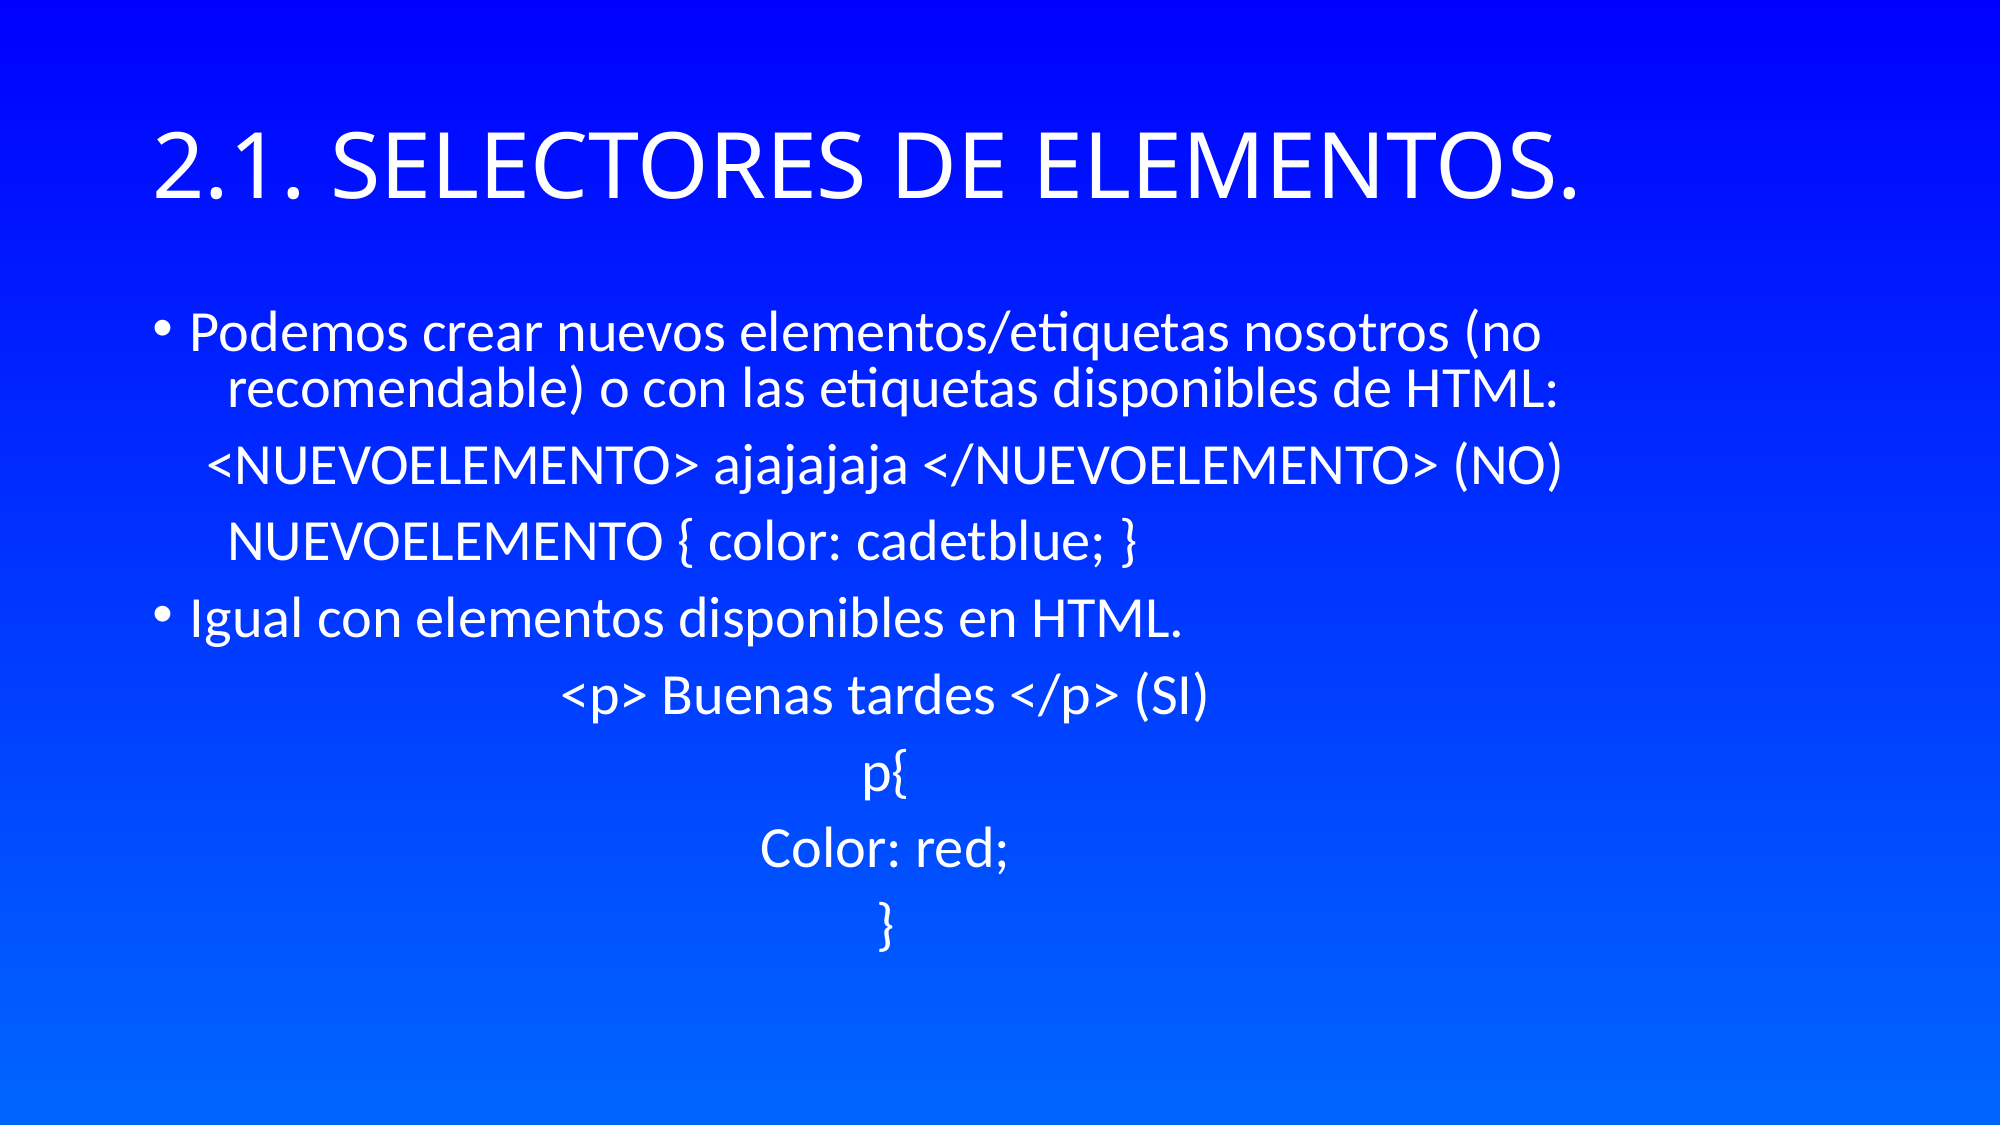

# 2.1. SELECTORES DE ELEMENTOS.
Podemos crear nuevos elementos/etiquetas nosotros (no recomendable) o con las etiquetas disponibles de HTML:
<NUEVOELEMENTO> ajajajaja </NUEVOELEMENTO> (NO)
	NUEVOELEMENTO { color: cadetblue; }
Igual con elementos disponibles en HTML.
<p> Buenas tardes </p> (SI)
p{
Color: red;
}